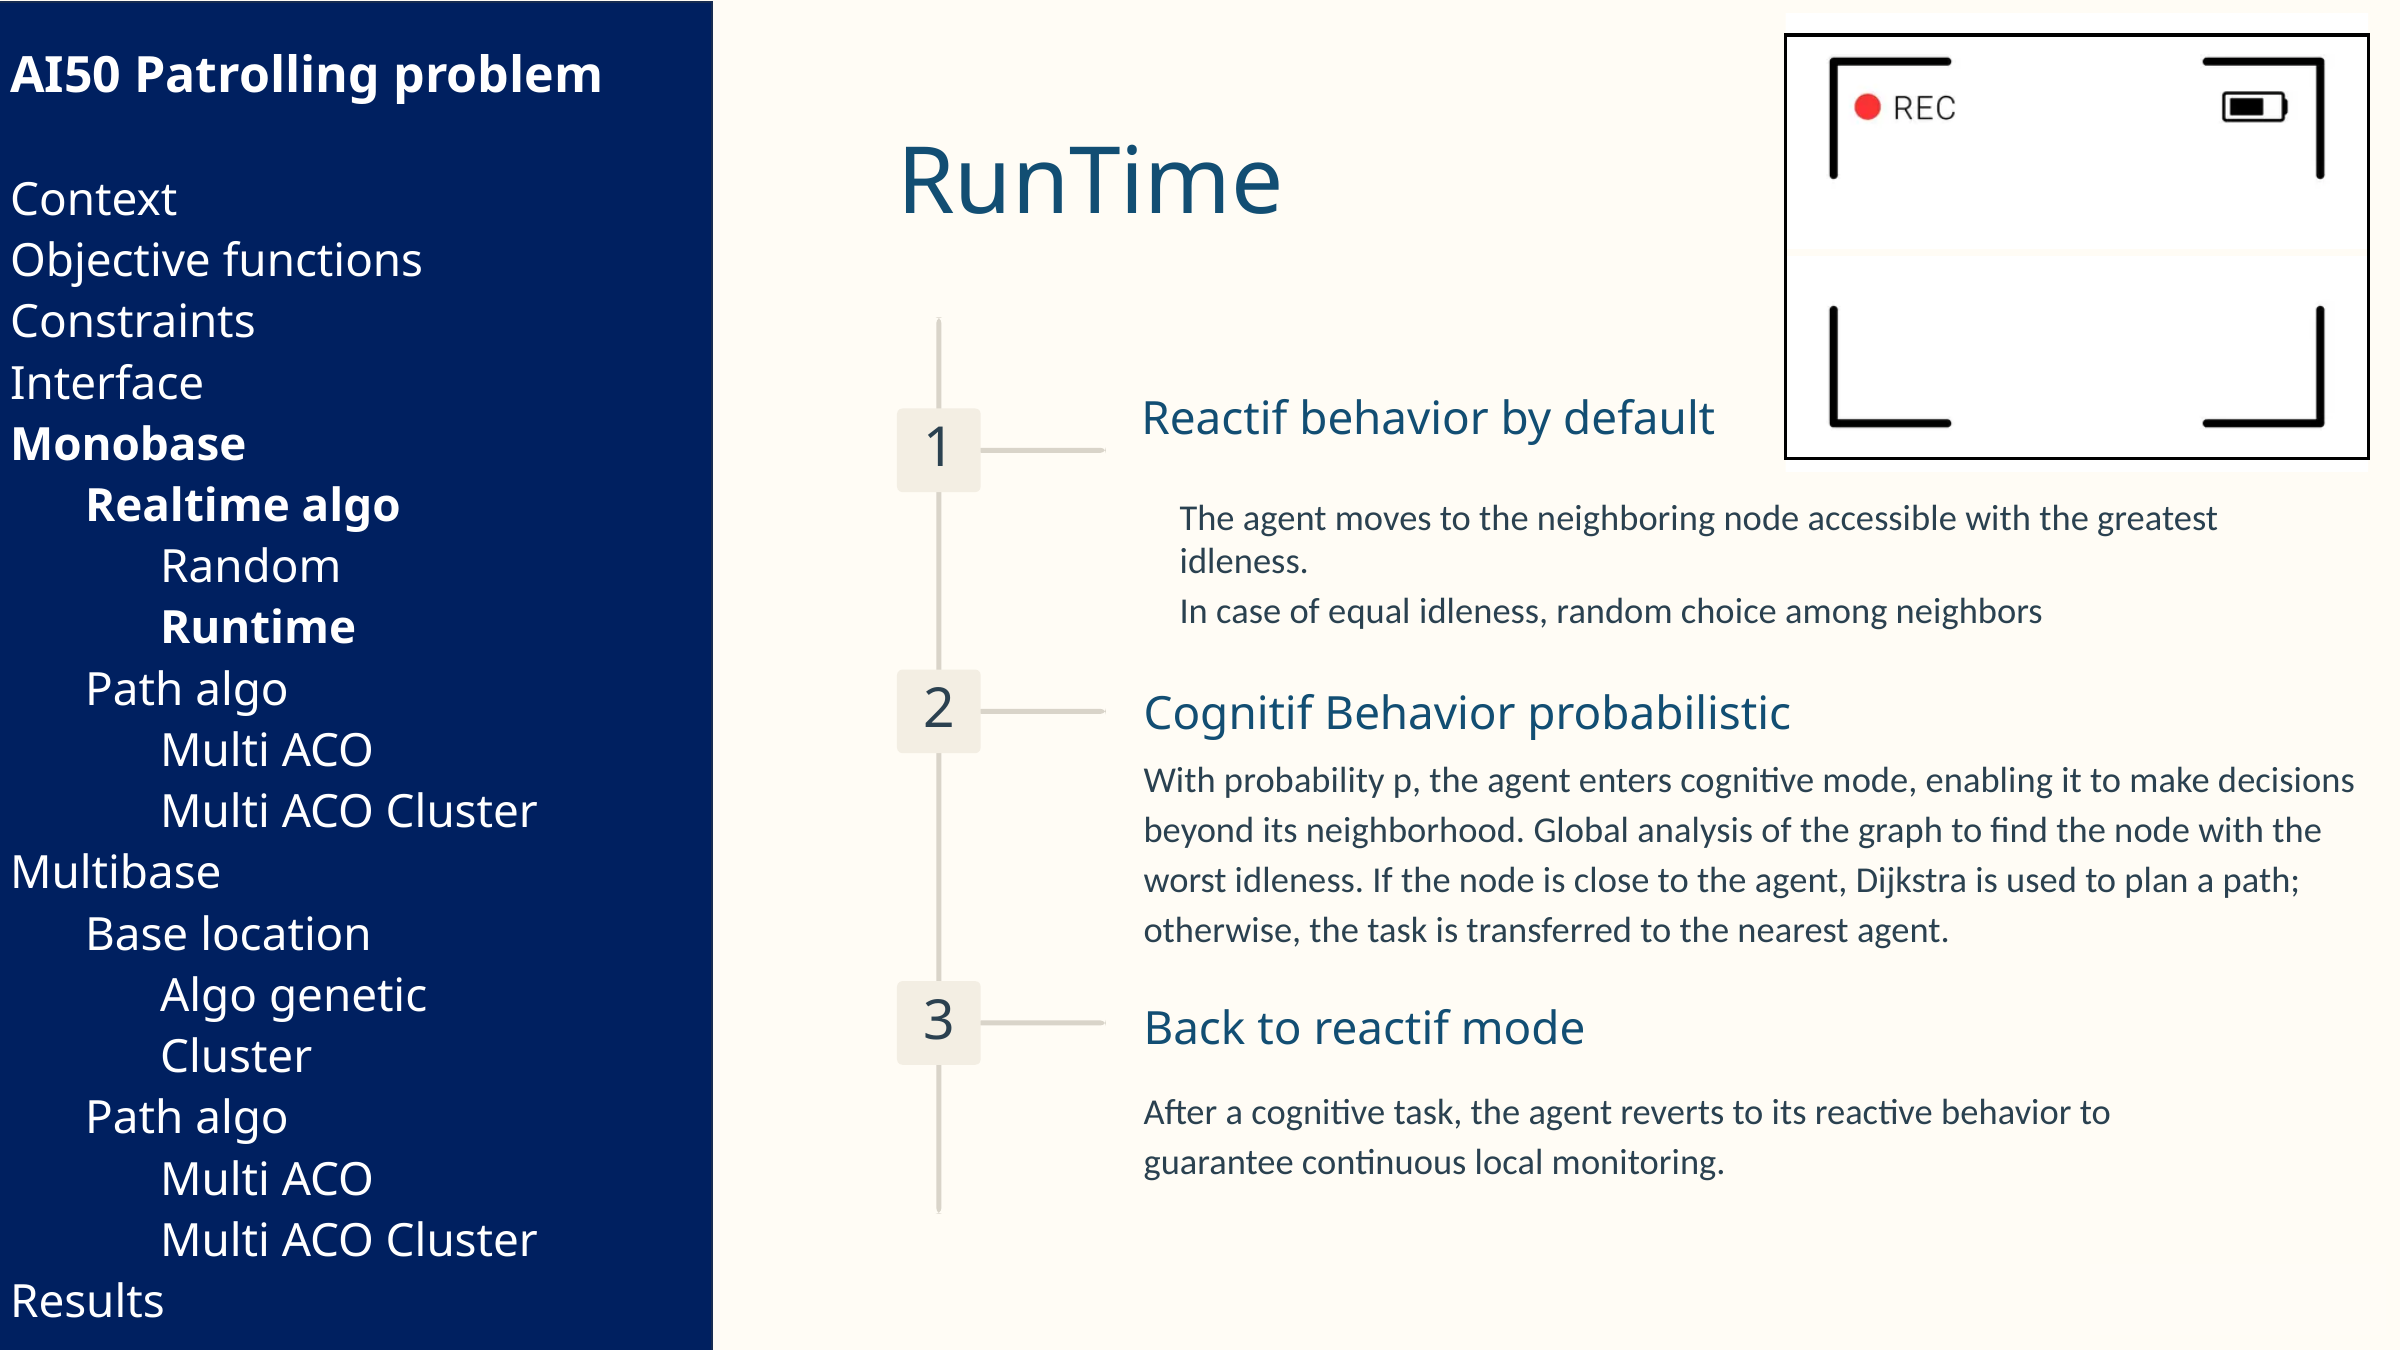

AI50 Patrolling problem
Context
Objective functions
Constraints
Interface
Monobase
	Realtime algo
		Random
		Runtime
	Path algo
		Multi ACO
		Multi ACO Cluster
Multibase
	Base location
		Algo genetic
		Cluster
	Path algo
		Multi ACO
		Multi ACO Cluster
Results
RunTime
Reactif behavior by default
1
The agent moves to the neighboring node accessible with the greatest idleness.
In case of equal idleness, random choice among neighbors
Cognitif Behavior probabilistic
2
With probability p, the agent enters cognitive mode, enabling it to make decisions beyond its neighborhood. Global analysis of the graph to find the node with the worst idleness. If the node is close to the agent, Dijkstra is used to plan a path; otherwise, the task is transferred to the nearest agent.
3
Back to reactif mode
After a cognitive task, the agent reverts to its reactive behavior to guarantee continuous local monitoring.